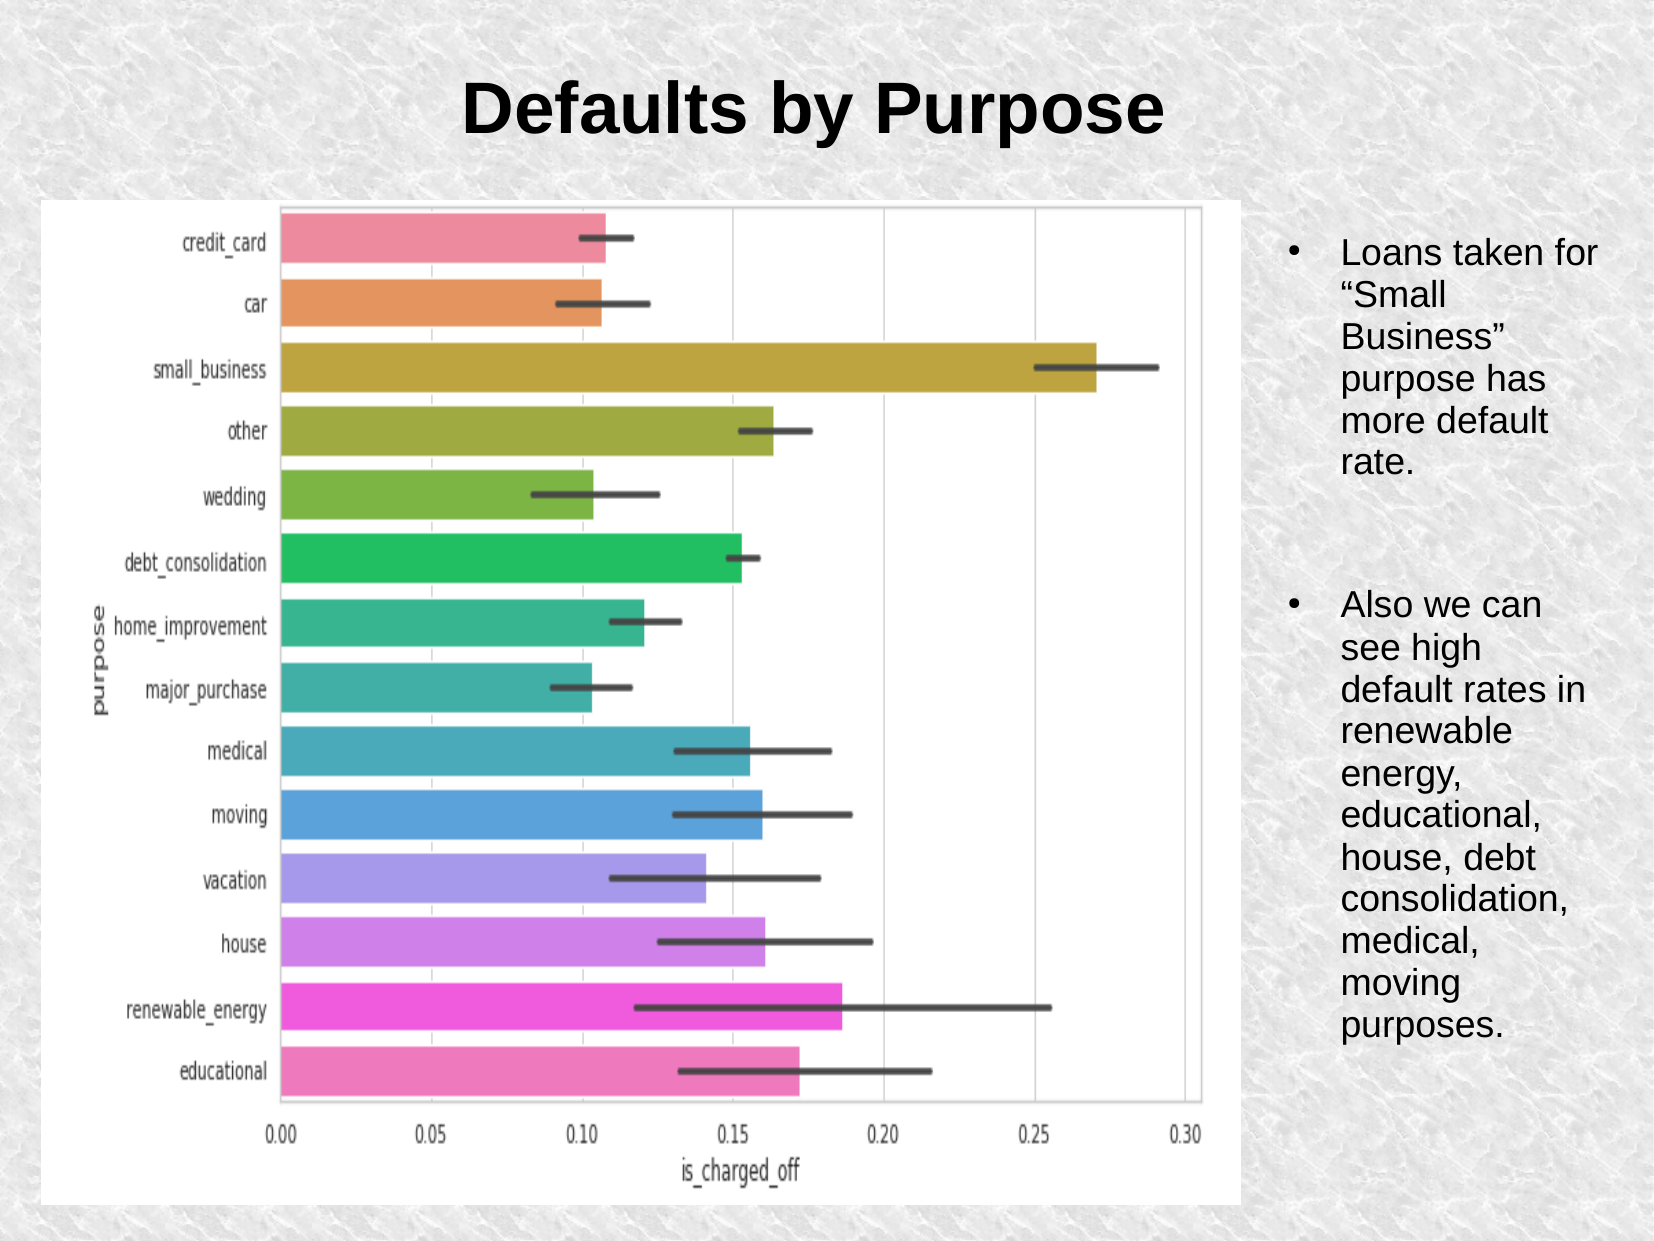

# Defaults by Purpose
Loans taken for “Small Business” purpose has more default rate.
Also we can see high default rates in renewable energy, educational, house, debt consolidation, medical, moving purposes.